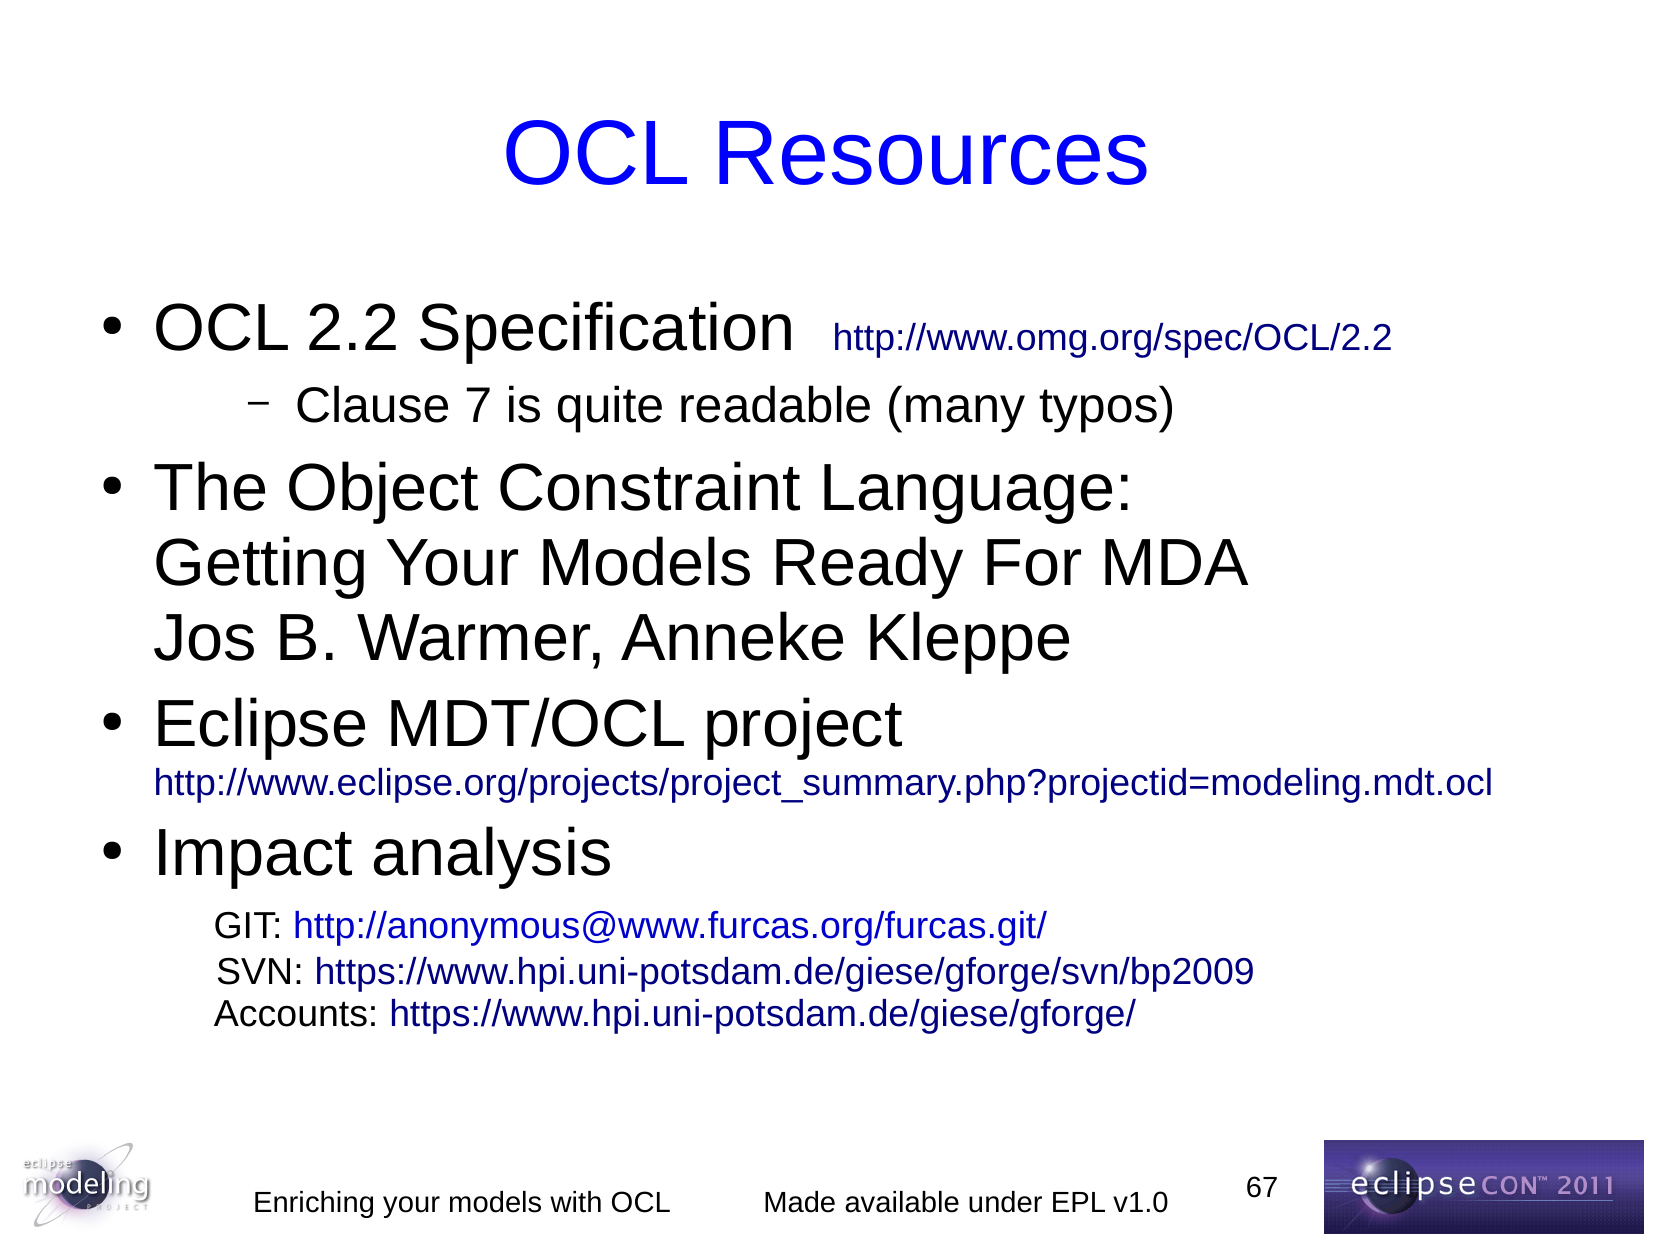

# OCL Resources
OCL 2.2 Specification http://www.omg.org/spec/OCL/2.2
Clause 7 is quite readable (many typos)
The Object Constraint Language:
Getting Your Models Ready For MDA
Jos B. Warmer, Anneke Kleppe
Eclipse MDT/OCL projecthttp://www.eclipse.org/projects/project_summary.php?projectid=modeling.mdt.ocl
Impact analysis
 GIT: http://anonymous@www.furcas.org/furcas.git/
 SVN: https://www.hpi.uni-potsdam.de/giese/gforge/svn/bp2009
 Accounts: https://www.hpi.uni-potsdam.de/giese/gforge/
67
Enriching your models with OCL